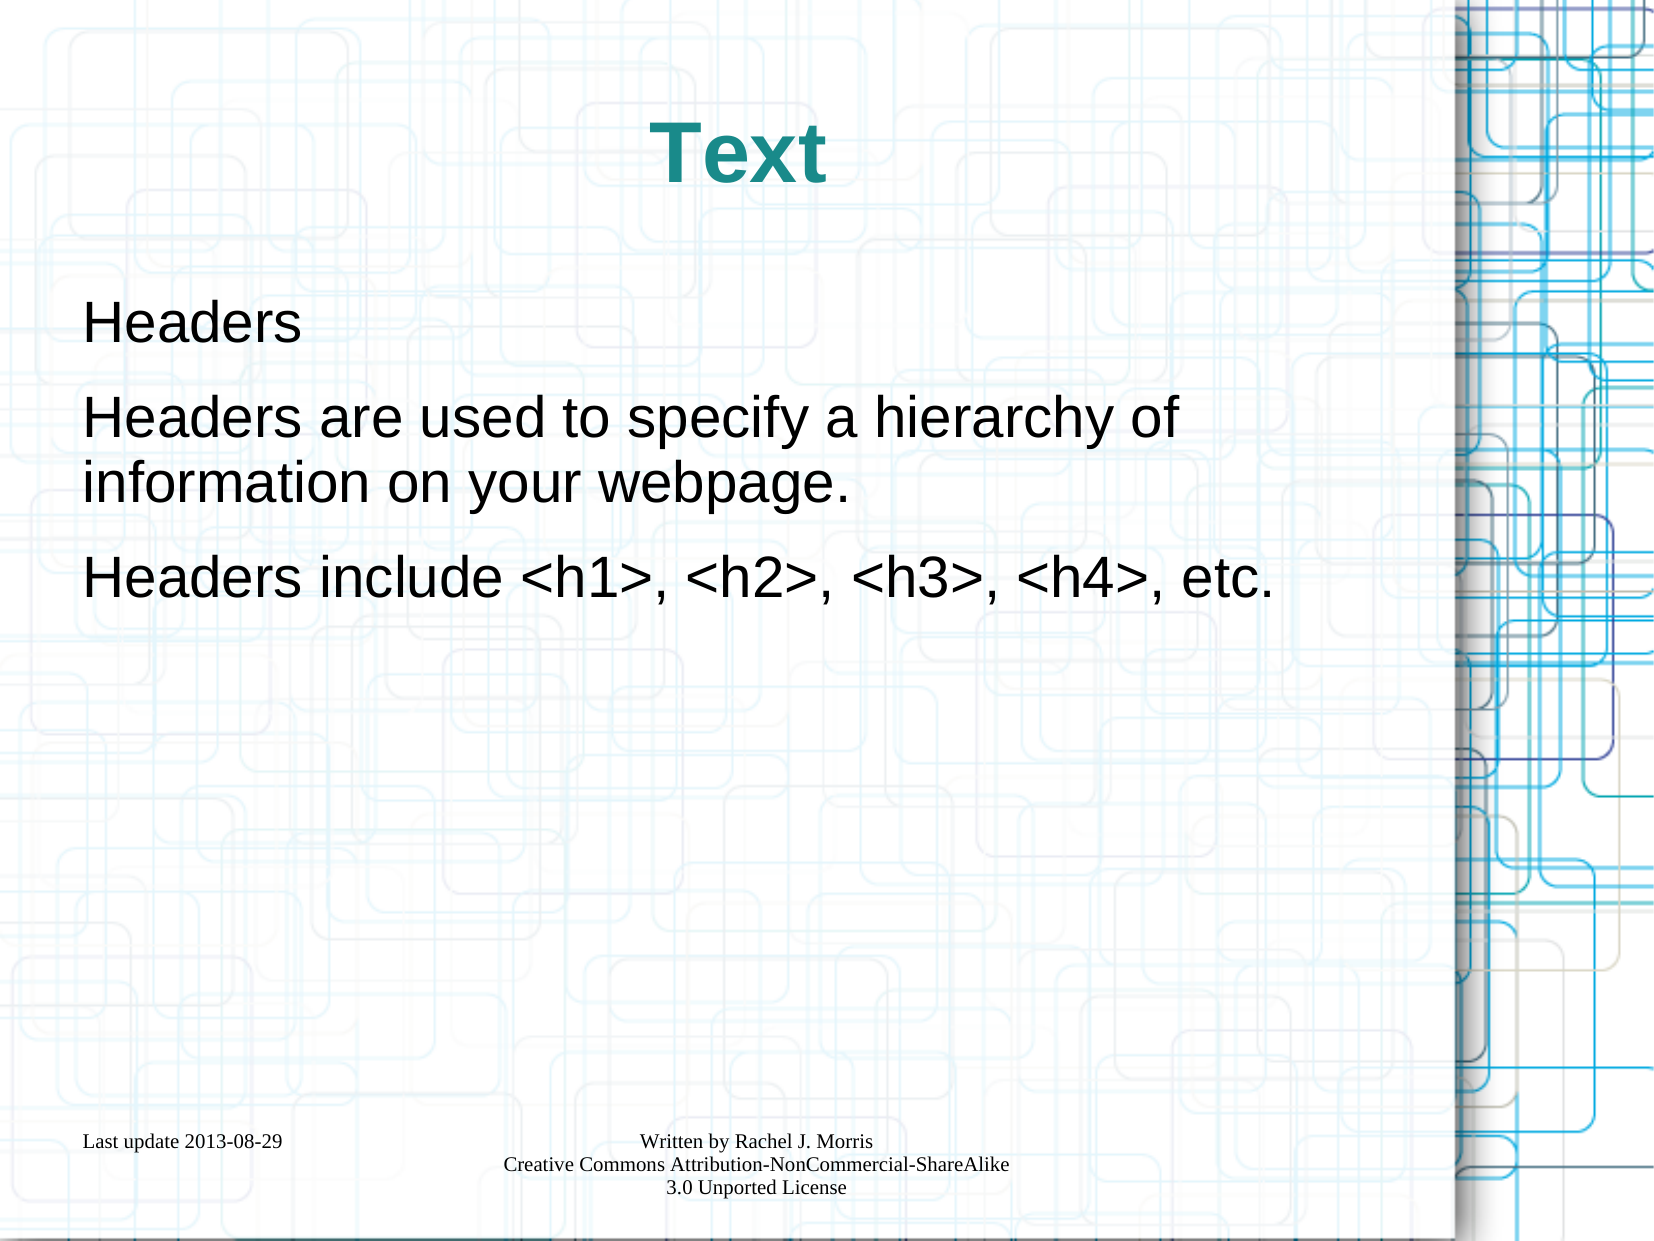

# Text
Headers
Headers are used to specify a hierarchy of information on your webpage.
Headers include <h1>, <h2>, <h3>, <h4>, etc.